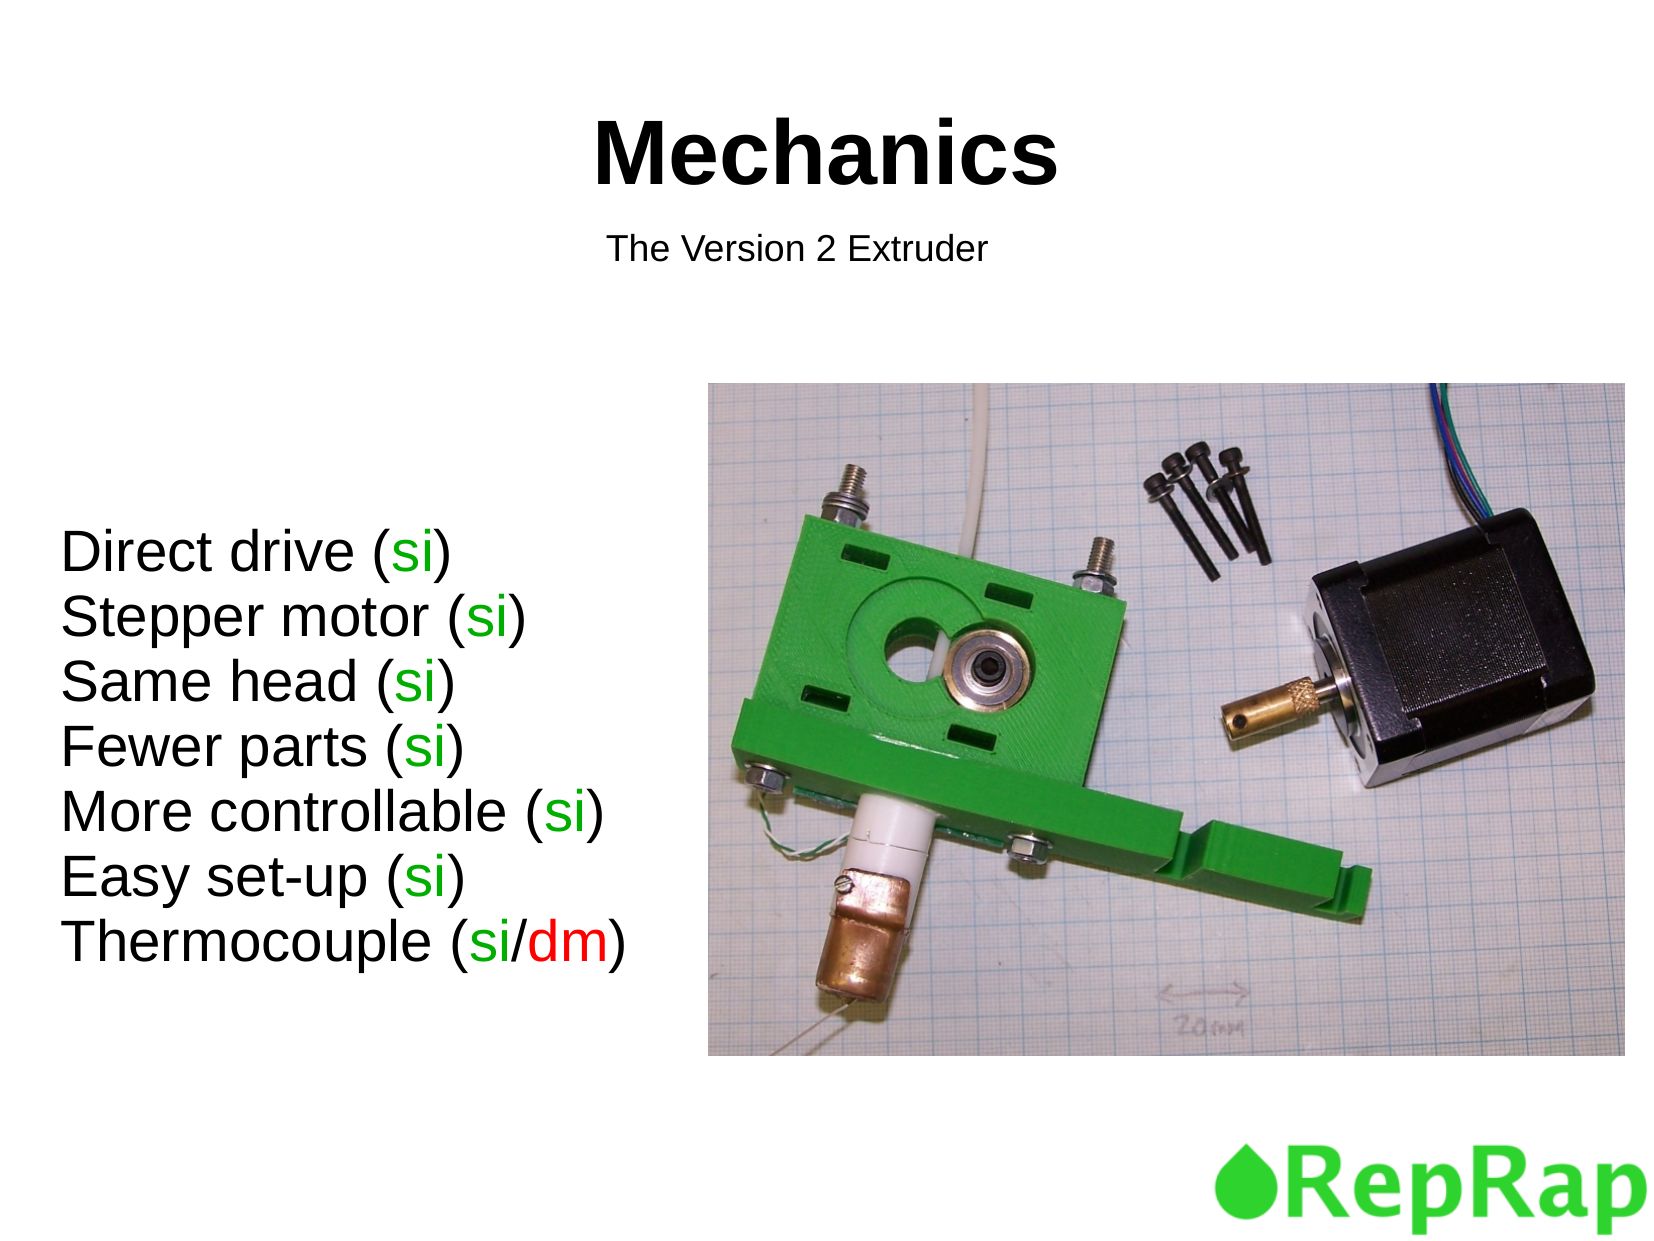

# Mechanics
The Version 2 Extruder
 Direct drive (si)
 Stepper motor (si)
 Same head (si)
 Fewer parts (si)
 More controllable (si)
 Easy set-up (si)
 Thermocouple (si/dm)